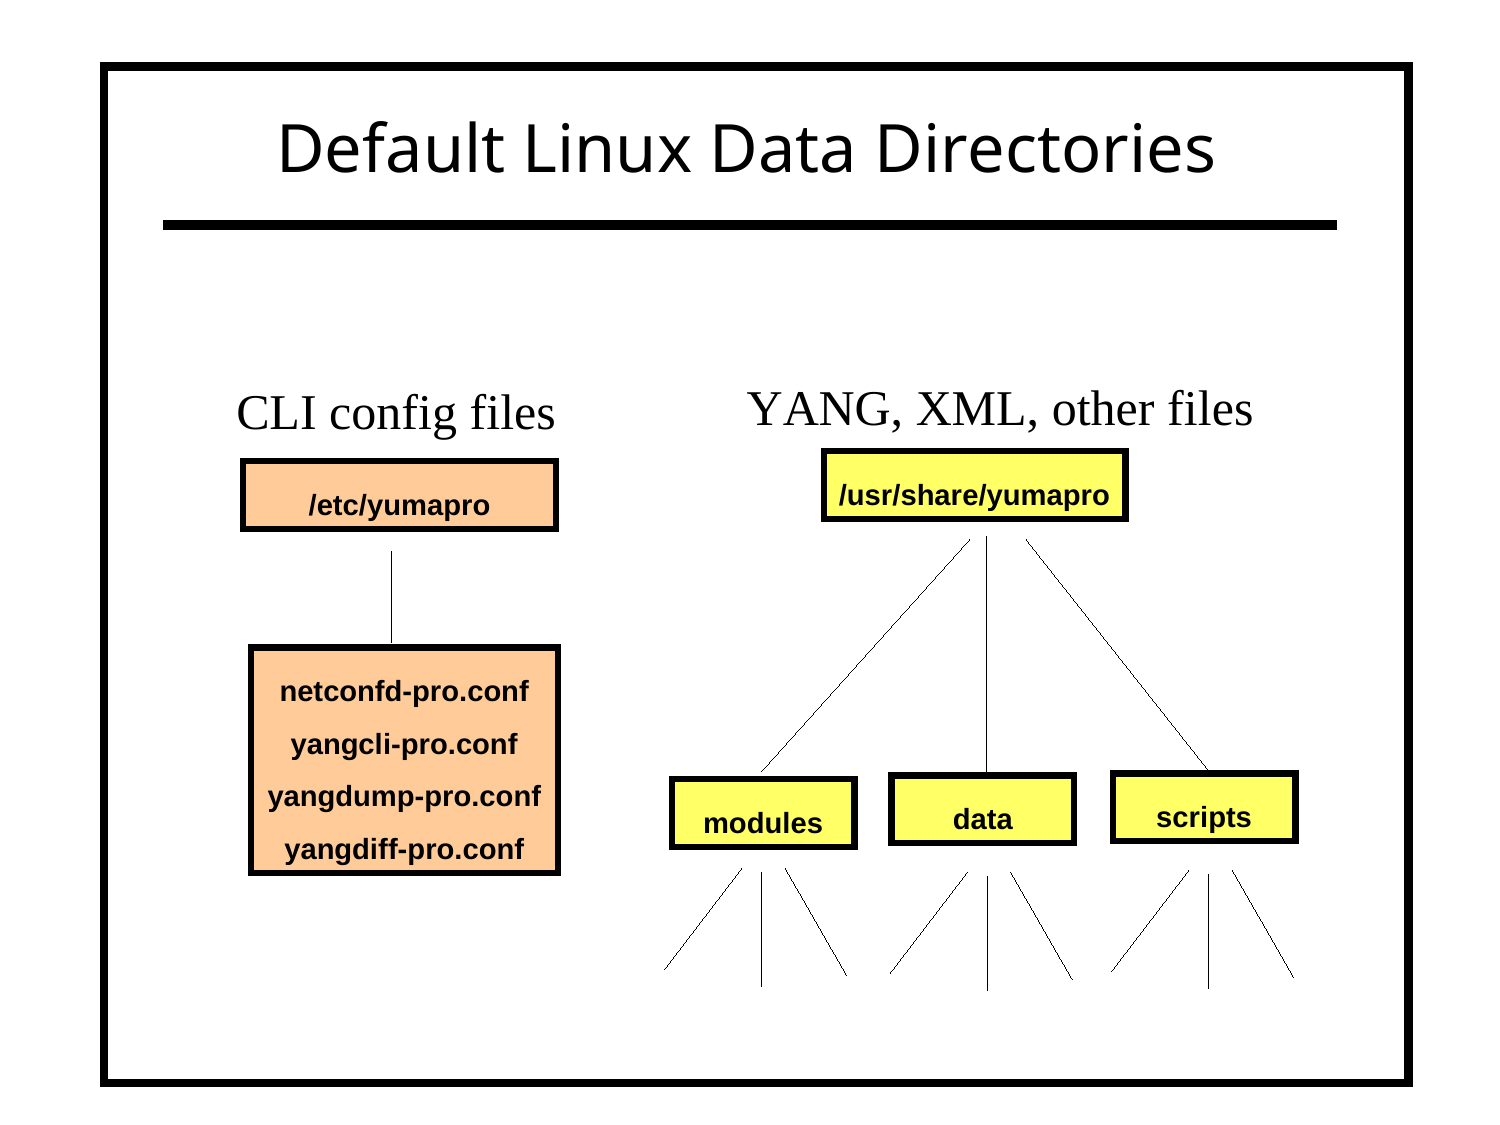

# Default Linux Data Directories
YANG, XML, other files
CLI config files
/usr/share/yumapro
/etc/yumapro
netconfd-pro.conf
yangcli-pro.conf
yangdump-pro.conf
yangdiff-pro.conf
scripts
data
modules